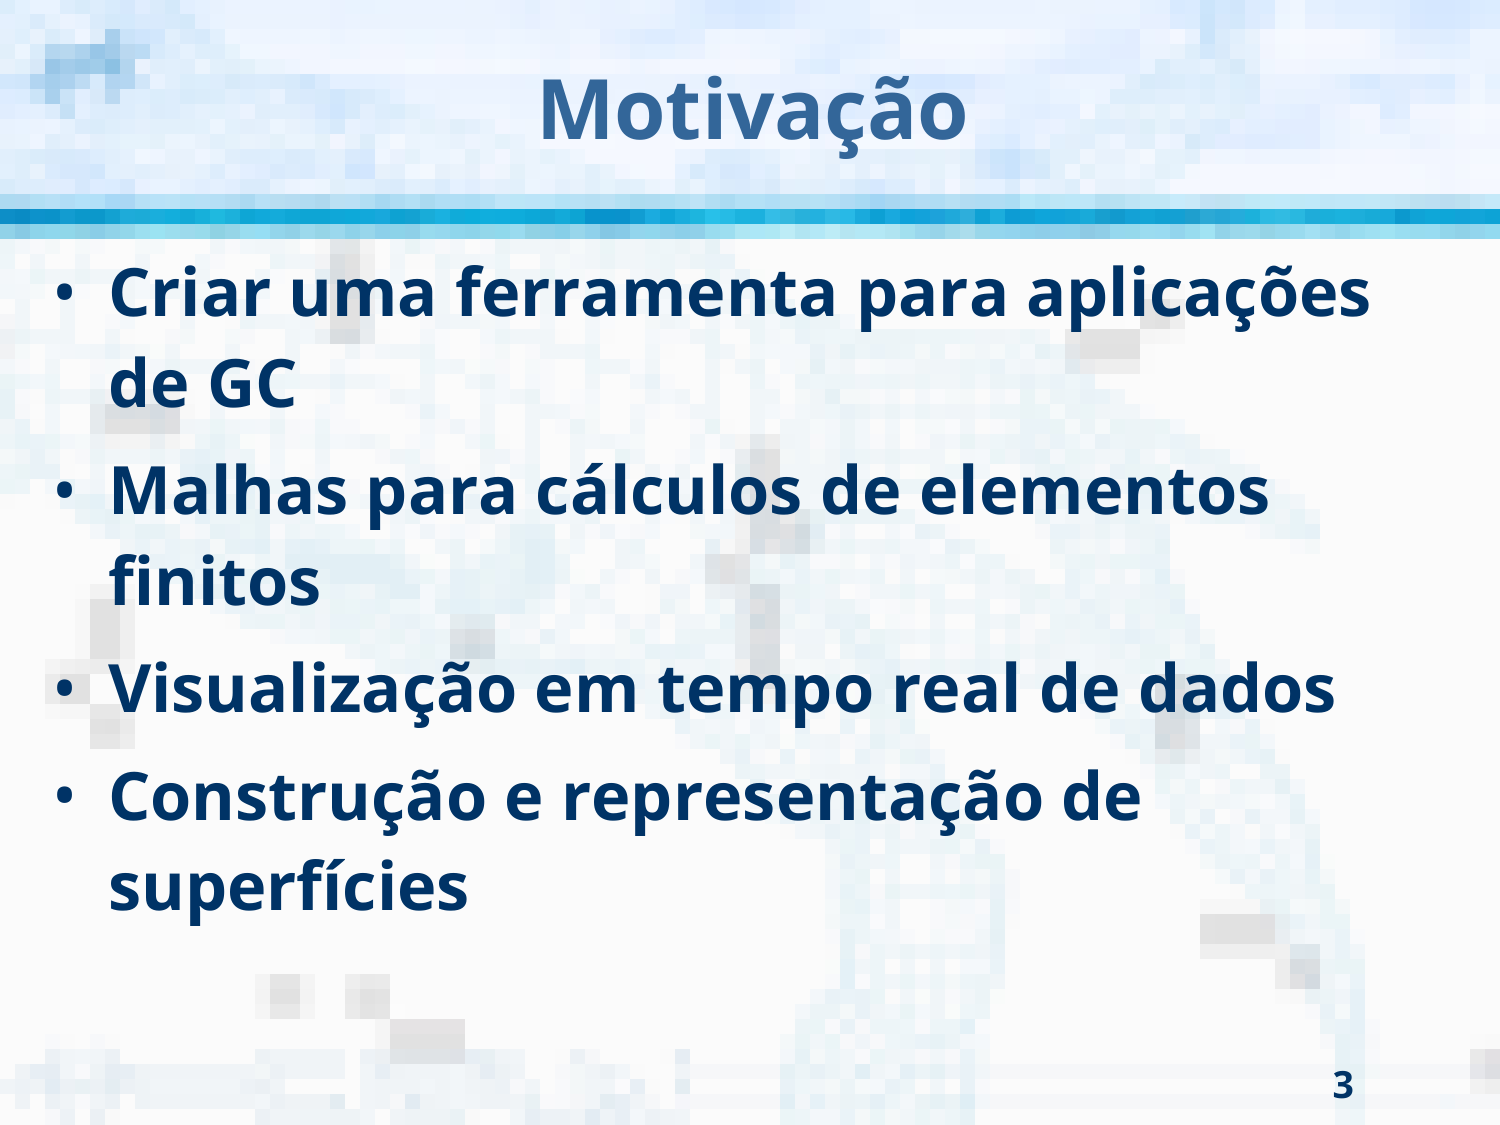

Motivação
Criar uma ferramenta para aplicações de GC
Malhas para cálculos de elementos finitos
Visualização em tempo real de dados
Construção e representação de superfícies